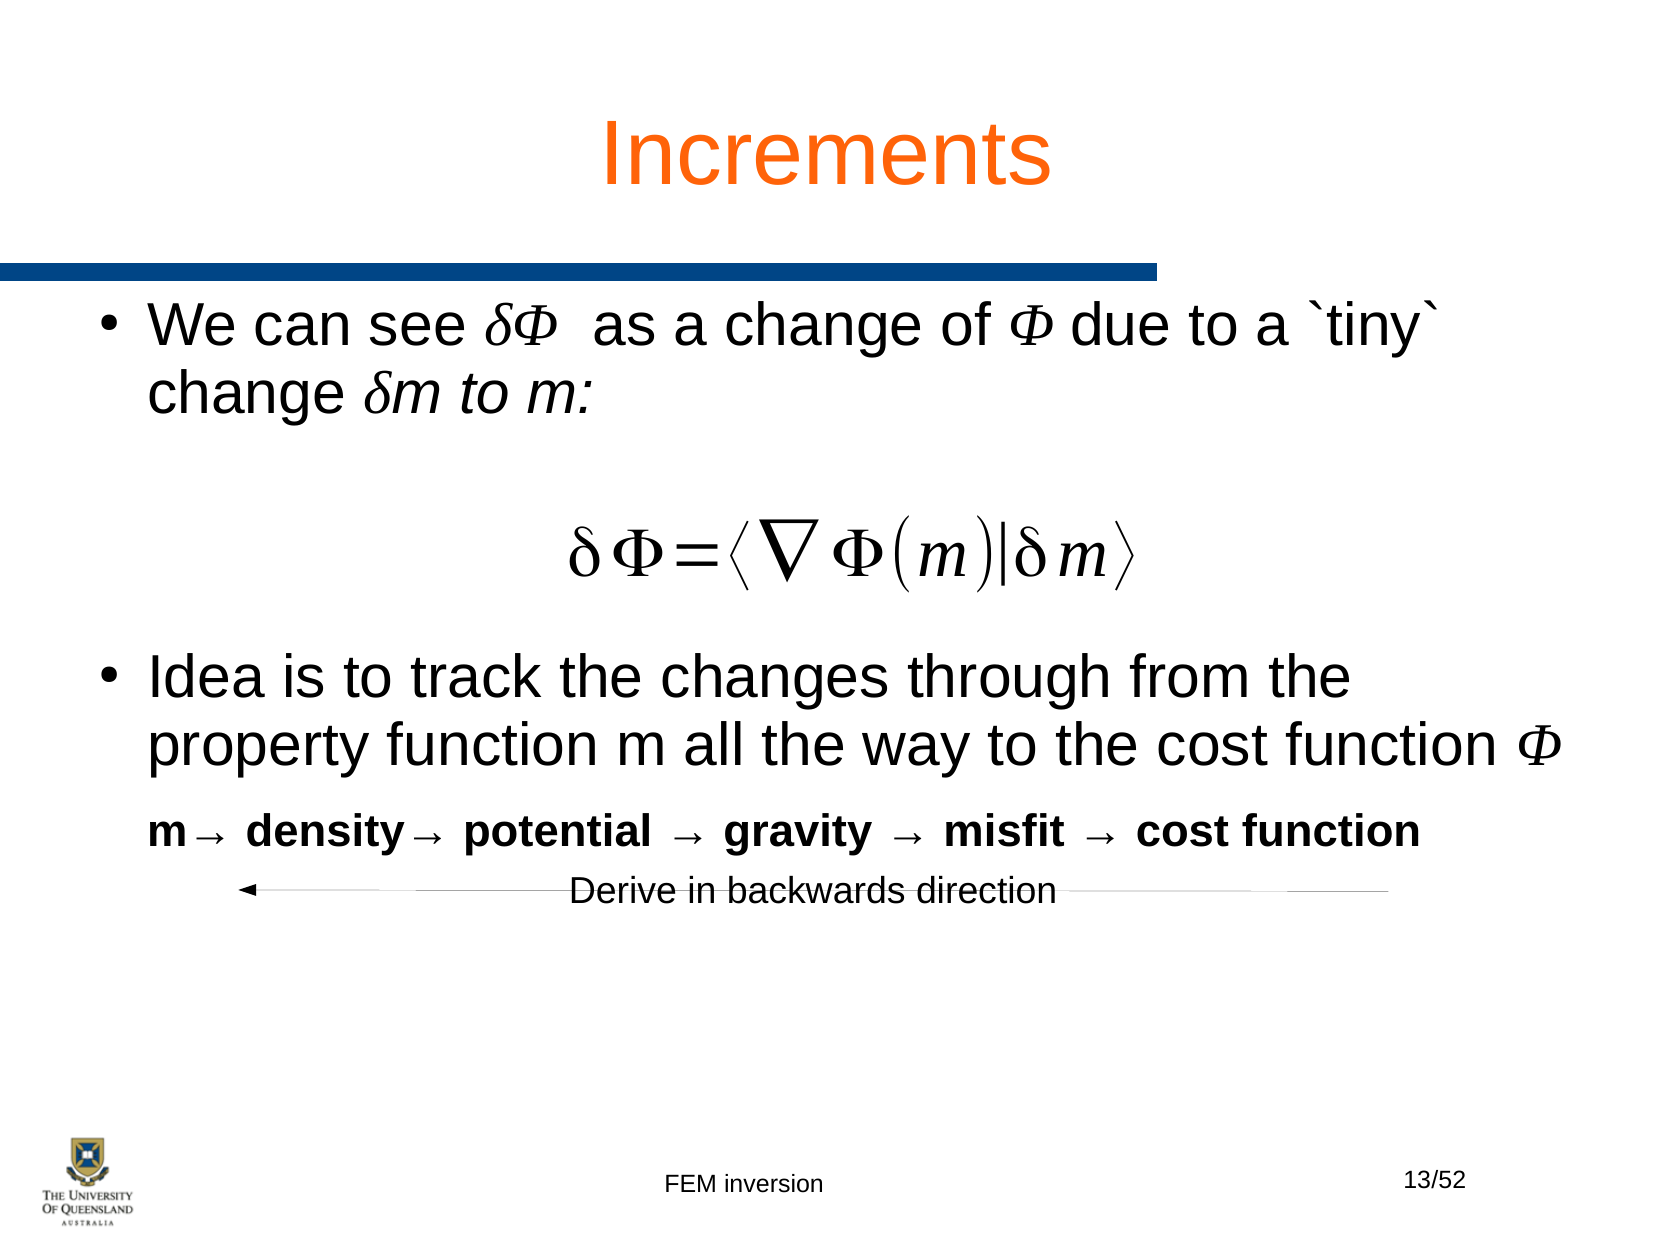

# Increments
We can see δΦ as a change of Φ due to a `tiny` change δm to m:
Idea is to track the changes through from the property function m all the way to the cost function Φ
m→ density→ potential → gravity → misfit → cost function
Derive in backwards direction